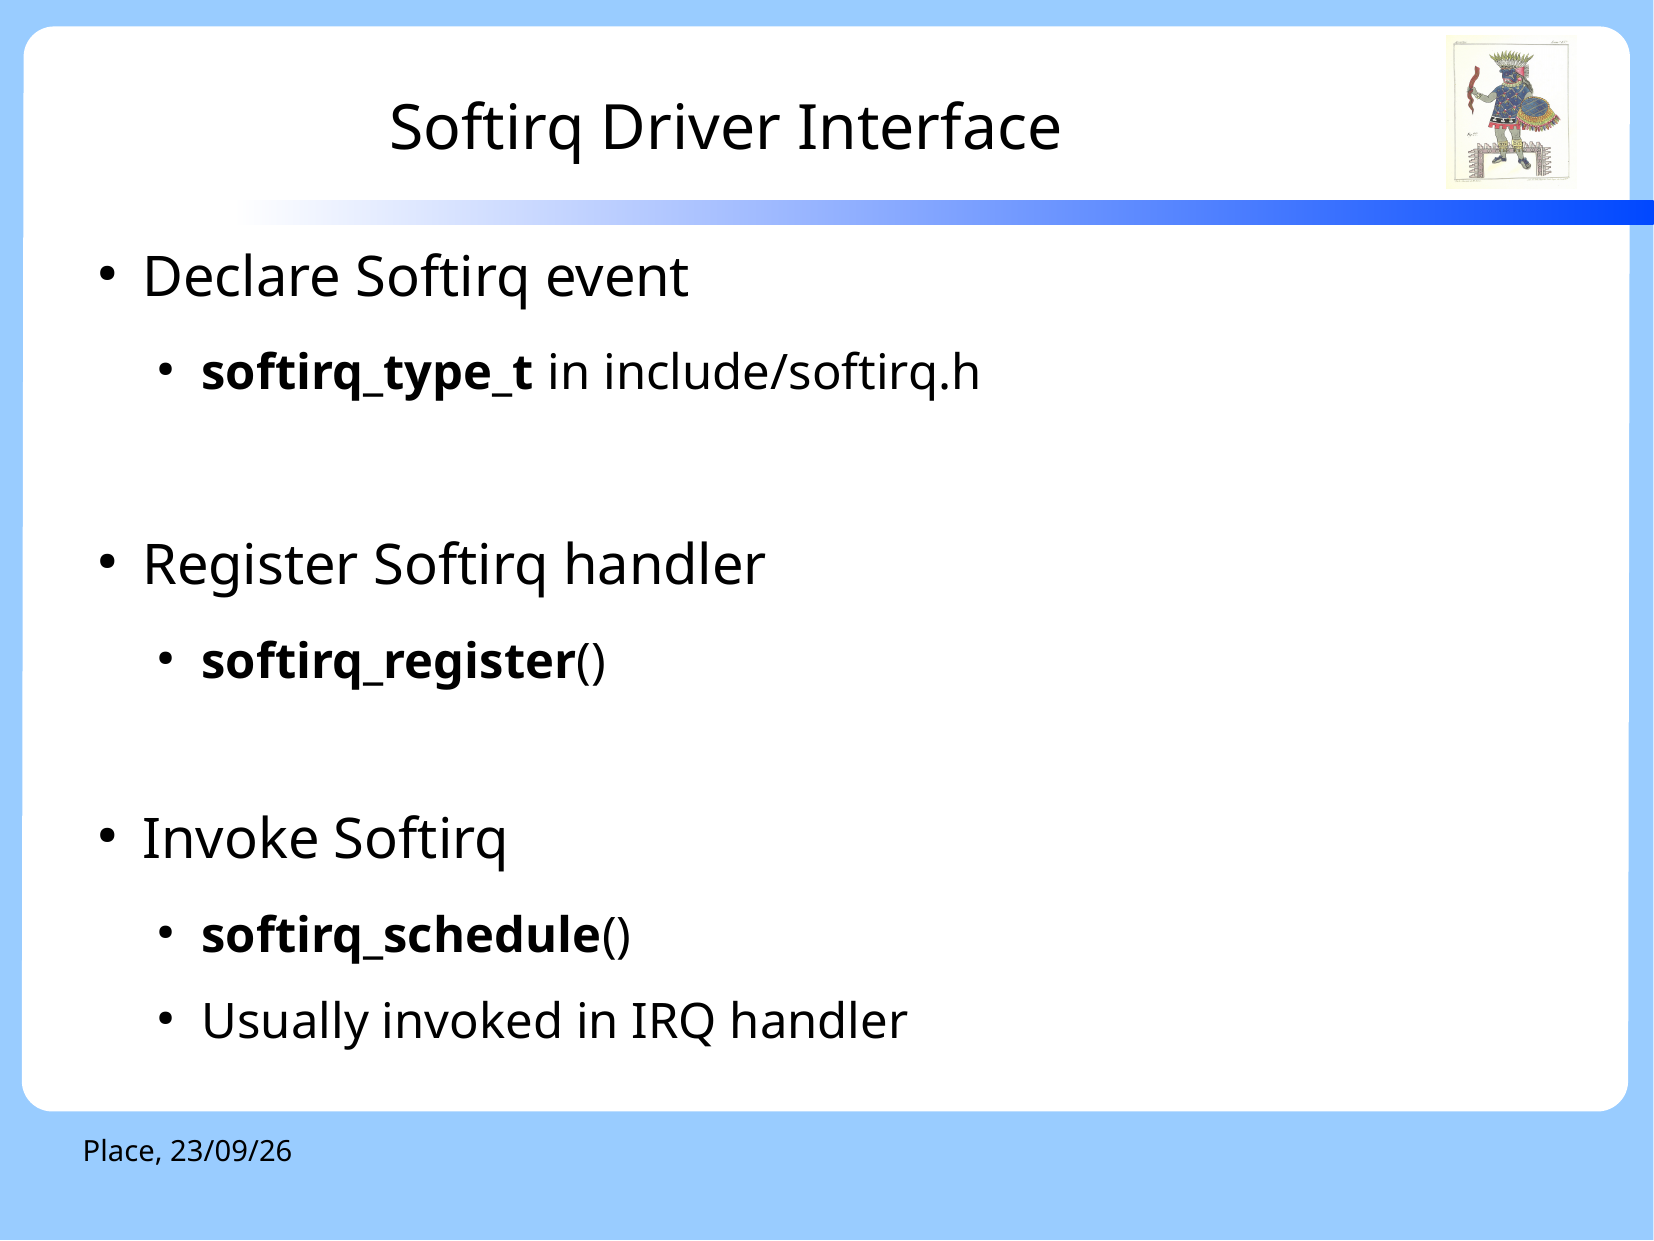

# Softirq Driver Interface
Declare Softirq event
softirq_type_t in include/softirq.h
Register Softirq handler
softirq_register()
Invoke Softirq
softirq_schedule()
Usually invoked in IRQ handler